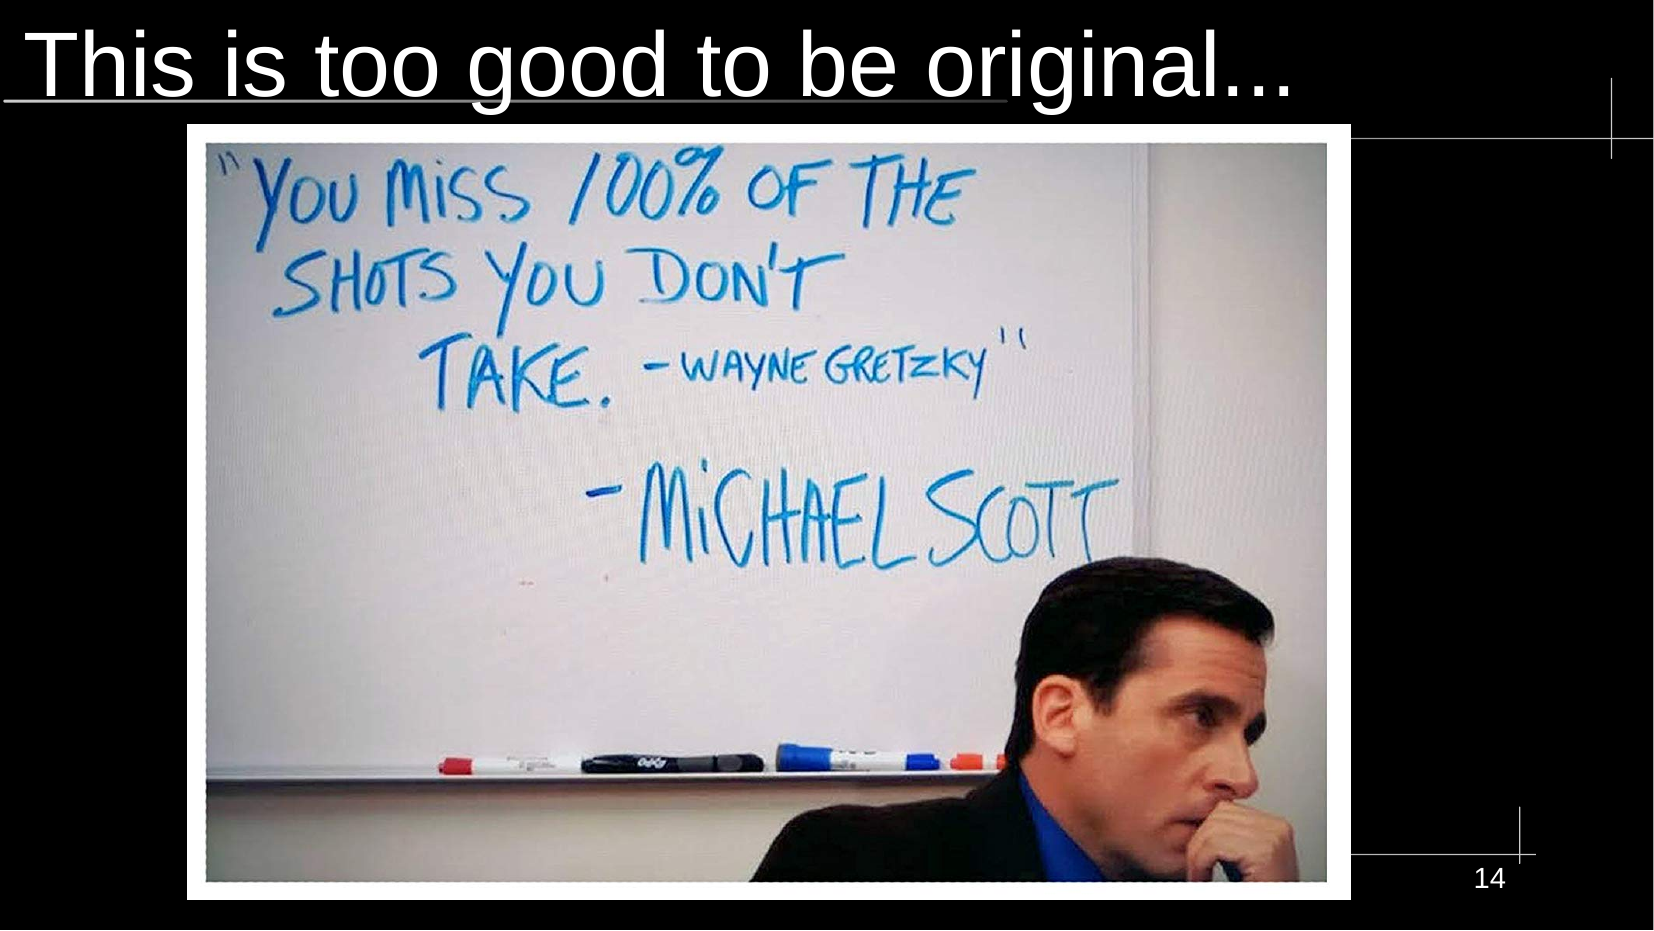

# This is too good to be original...
14